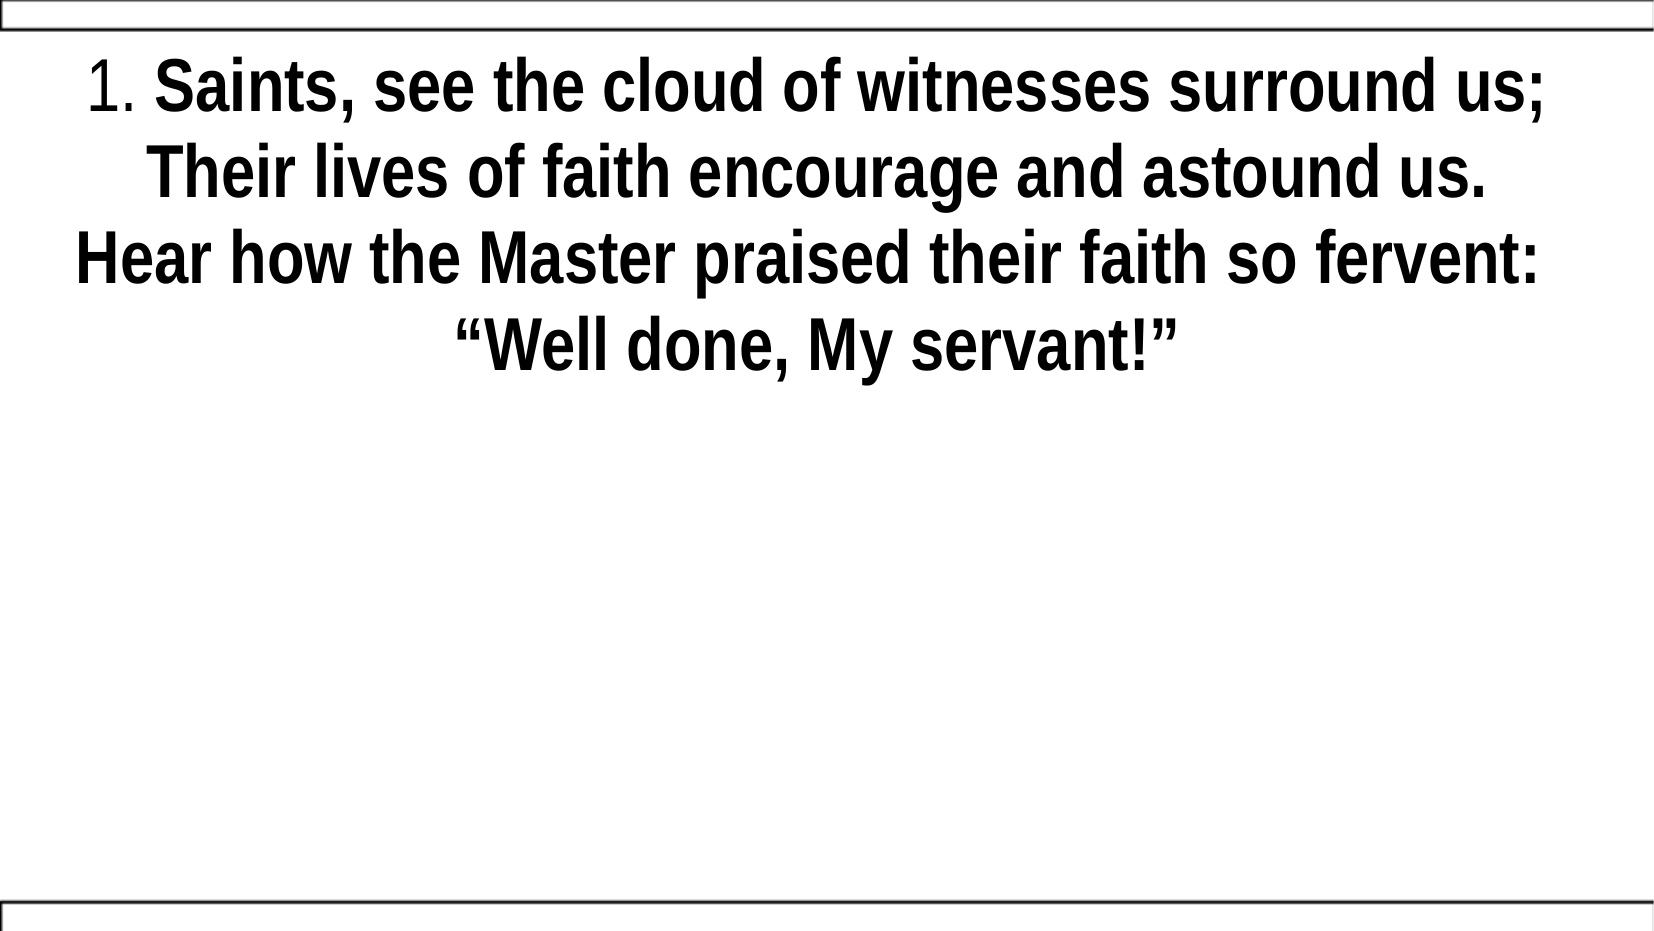

1. Saints, see the cloud of witnesses surround us;
Their lives of faith encourage and astound us.
Hear how the Master praised their faith so fervent: “Well done, My servant!”